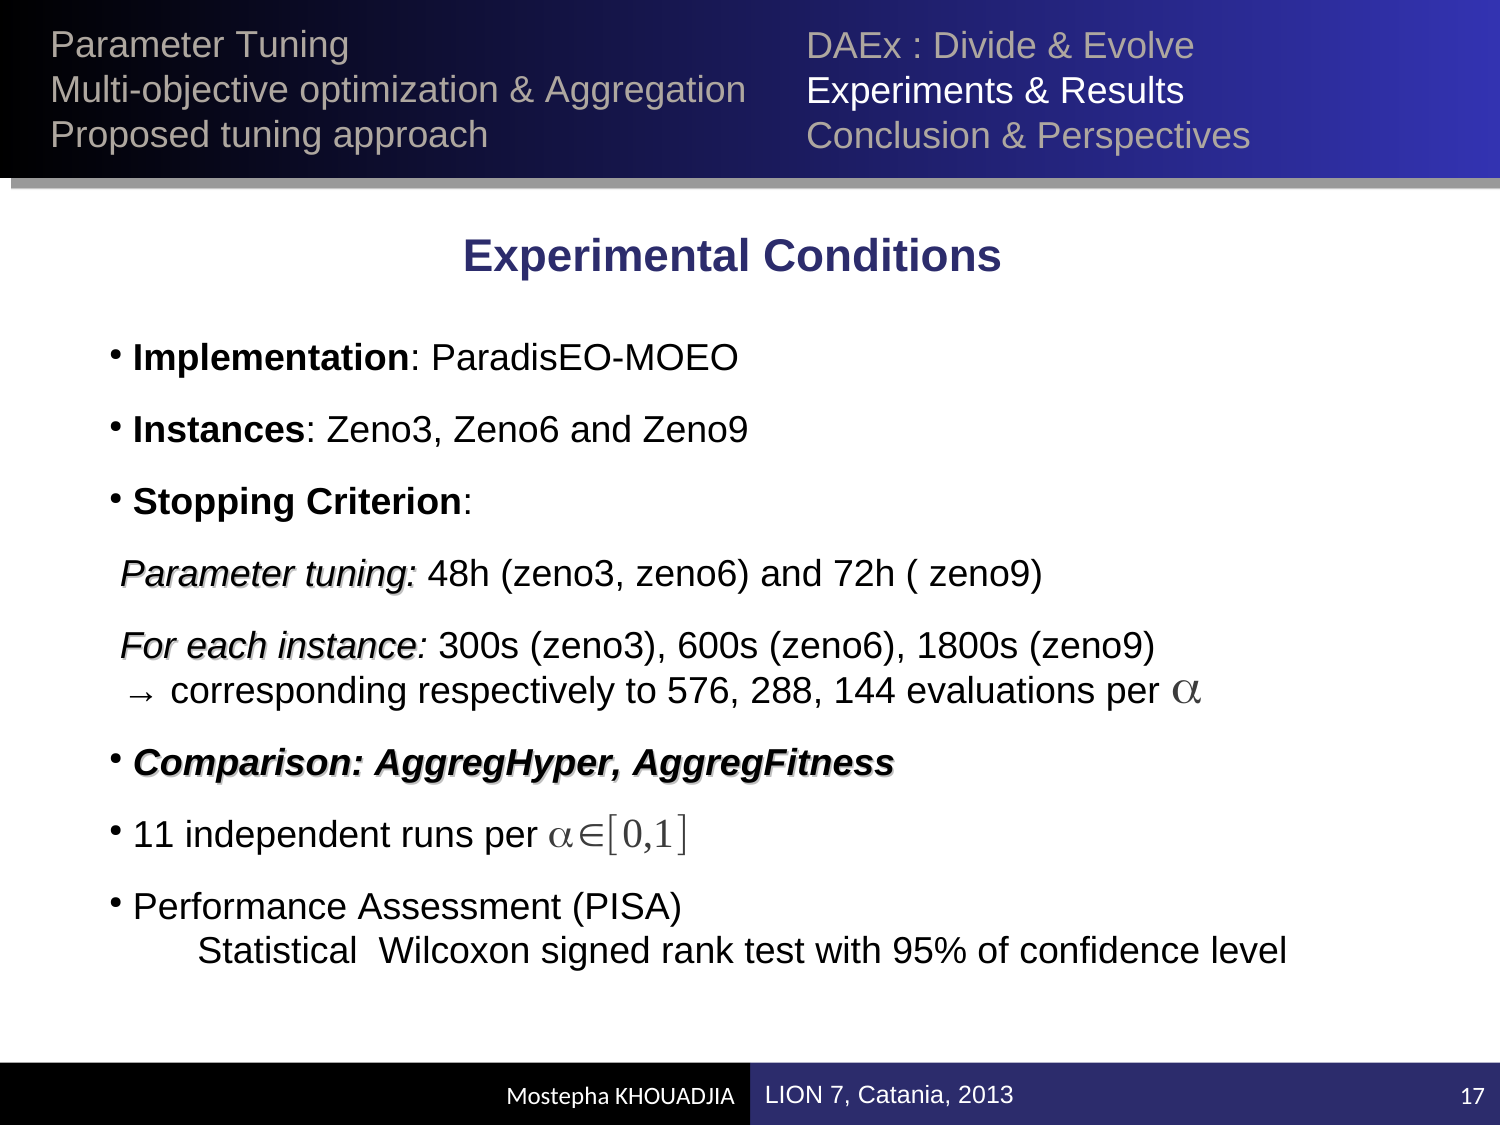

Parameter Tuning
Multi-objective optimization & Aggregation
Proposed tuning approach
DAEx : Divide & Evolve
Experiments & Results
Conclusion & Perspectives
Experimental Conditions
 Implementation: ParadisEO-MOEO
 Instances: Zeno3, Zeno6 and Zeno9
 Stopping Criterion:
 Parameter tuning: 48h (zeno3, zeno6) and 72h ( zeno9)
 For each instance: 300s (zeno3), 600s (zeno6), 1800s (zeno9)
→ corresponding respectively to 576, 288, 144 evaluations per
 Comparison: AggregHyper, AggregFitness
 11 independent runs per
 Performance Assessment (PISA)
Statistical Wilcoxon signed rank test with 95% of confidence level
17